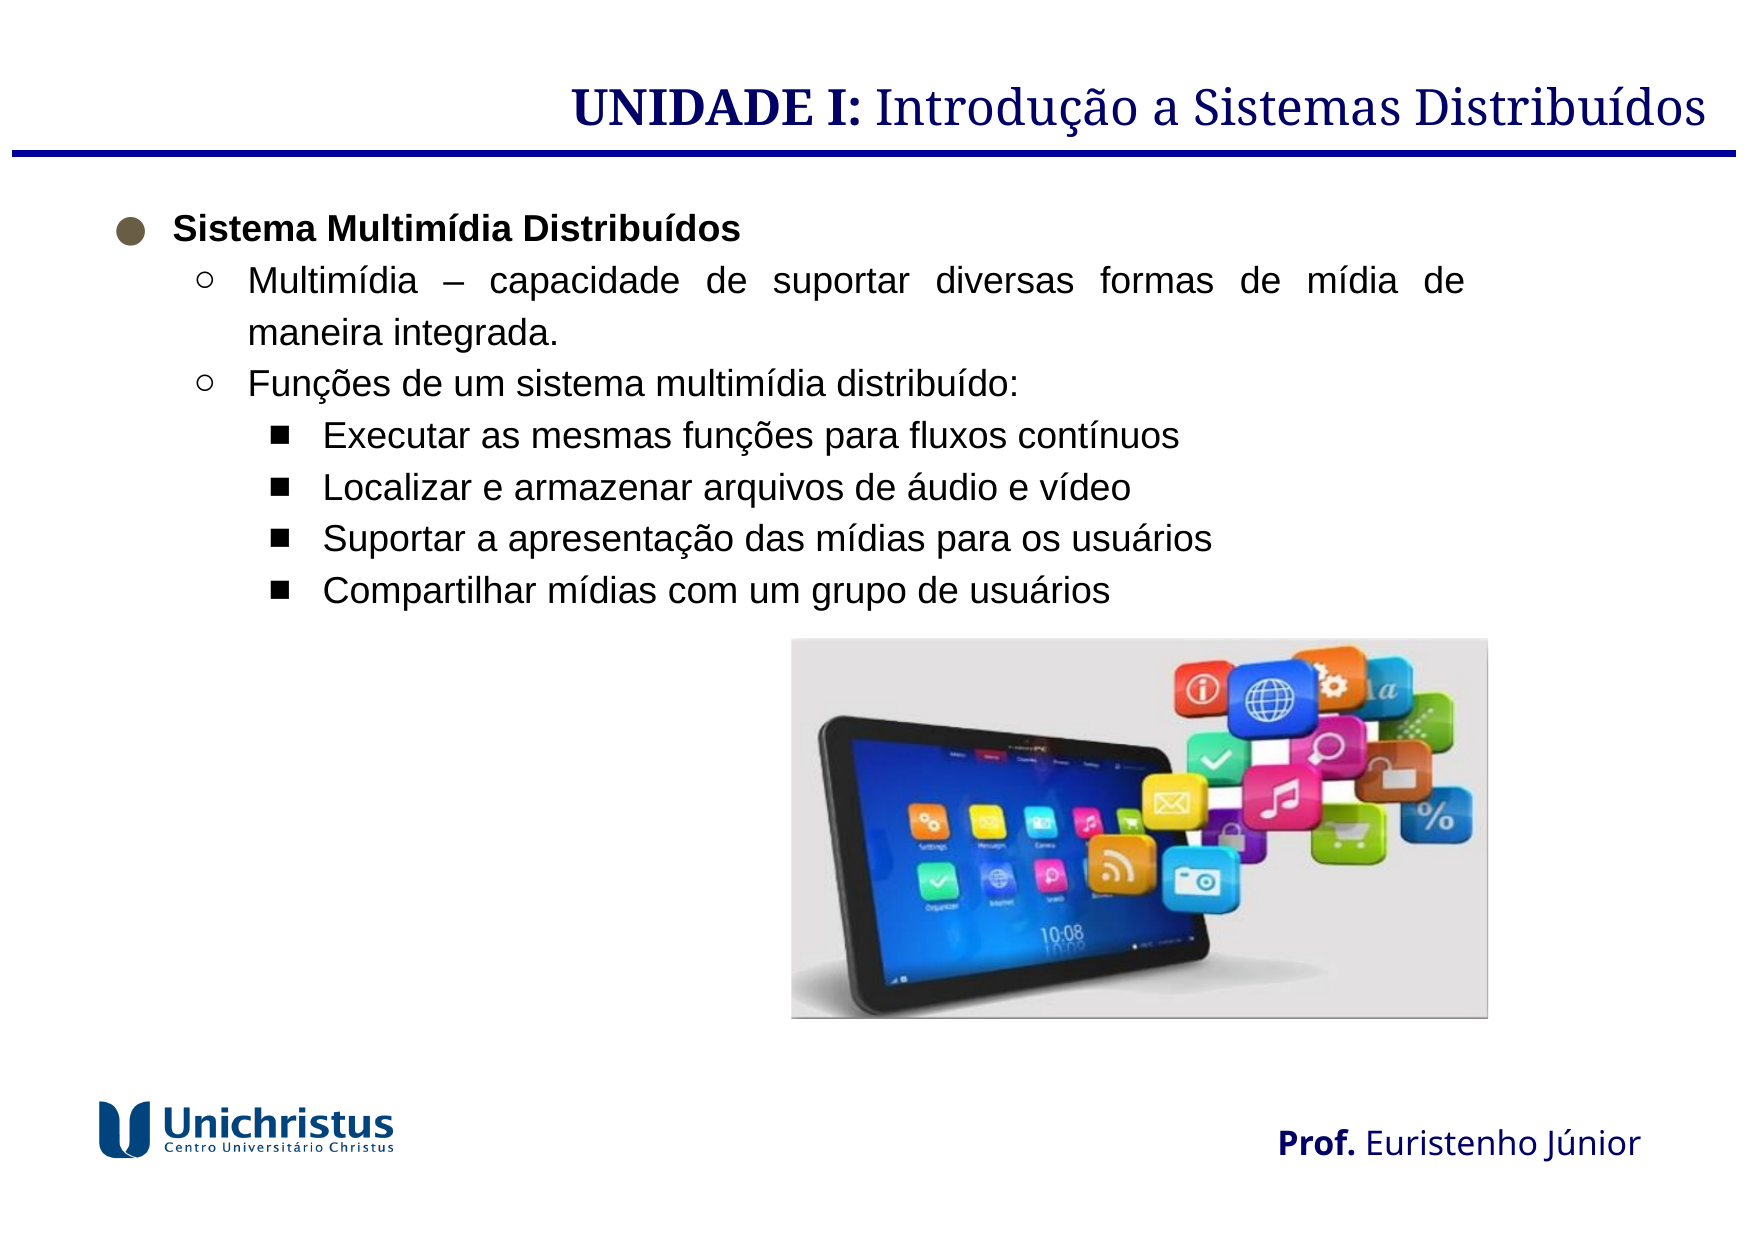

UNIDADE I: Introdução a Sistemas Distribuídos
Sistema Multimídia Distribuídos
Multimídia – capacidade de suportar diversas formas de mídia de maneira integrada.
Funções de um sistema multimídia distribuído:
Executar as mesmas funções para fluxos contínuos
Localizar e armazenar arquivos de áudio e vídeo
Suportar a apresentação das mídias para os usuários
Compartilhar mídias com um grupo de usuários
Prof. Euristenho Júnior